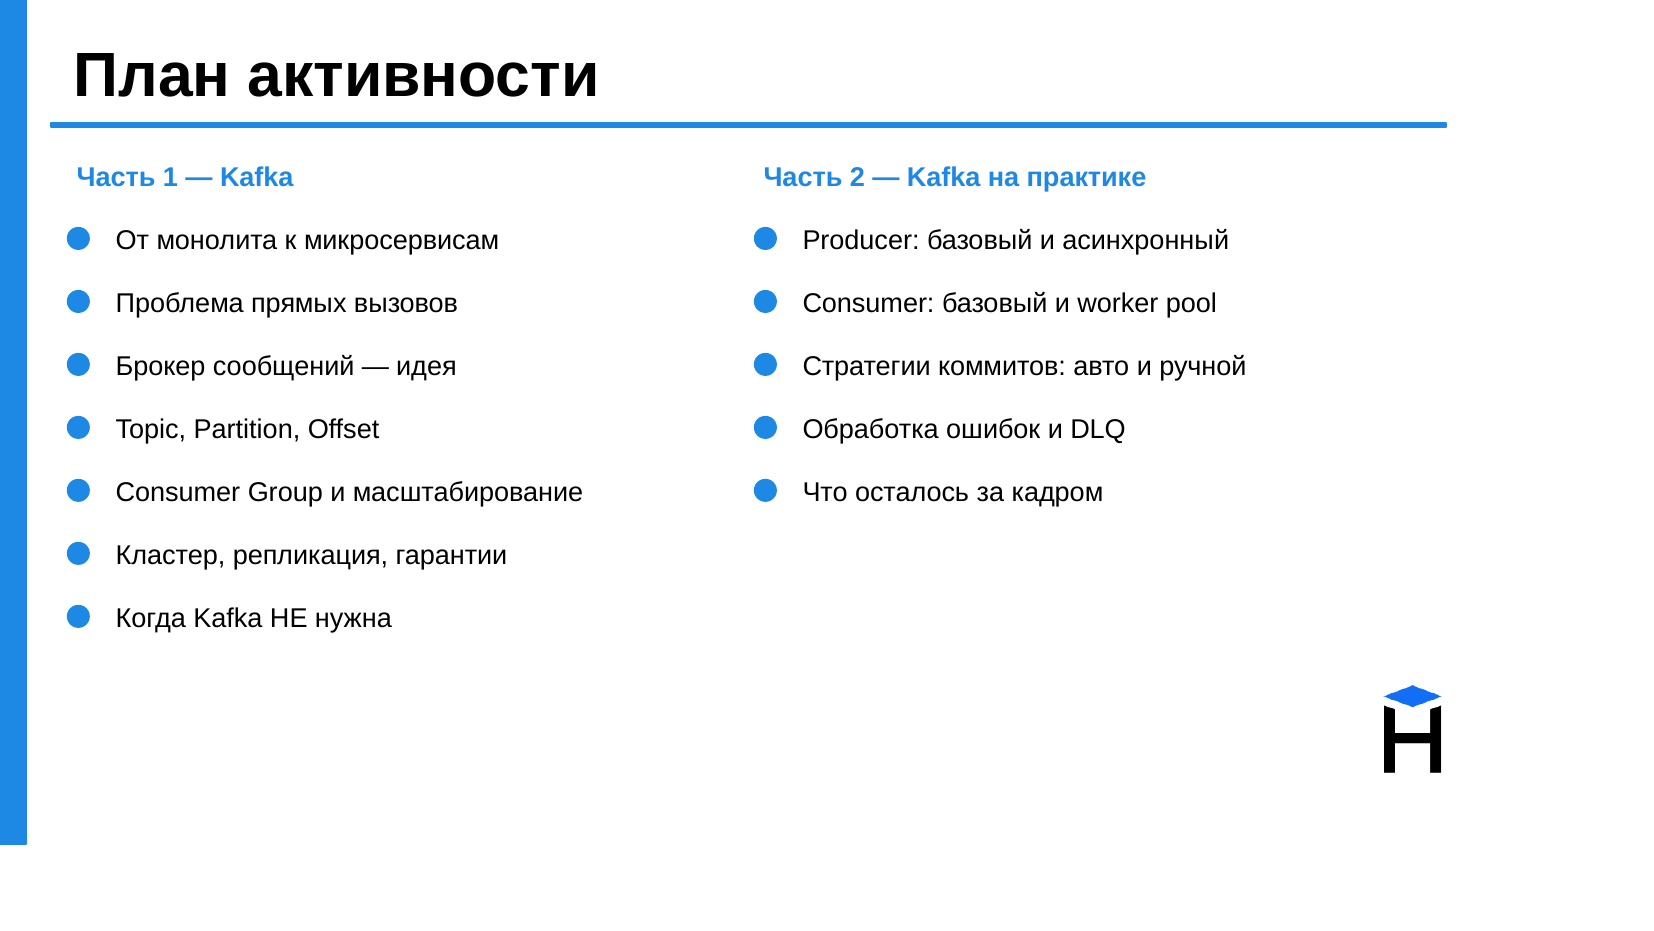

План активности
Часть 1 — Kafka
Часть 2 — Kafka на практике
От монолита к микросервисам
Producer: базовый и асинхронный
Проблема прямых вызовов
Consumer: базовый и worker pool
Брокер сообщений — идея
Стратегии коммитов: авто и ручной
Topic, Partition, Offset
Обработка ошибок и DLQ
Consumer Group и масштабирование
Что осталось за кадром
Кластер, репликация, гарантии
Когда Kafka НЕ нужна